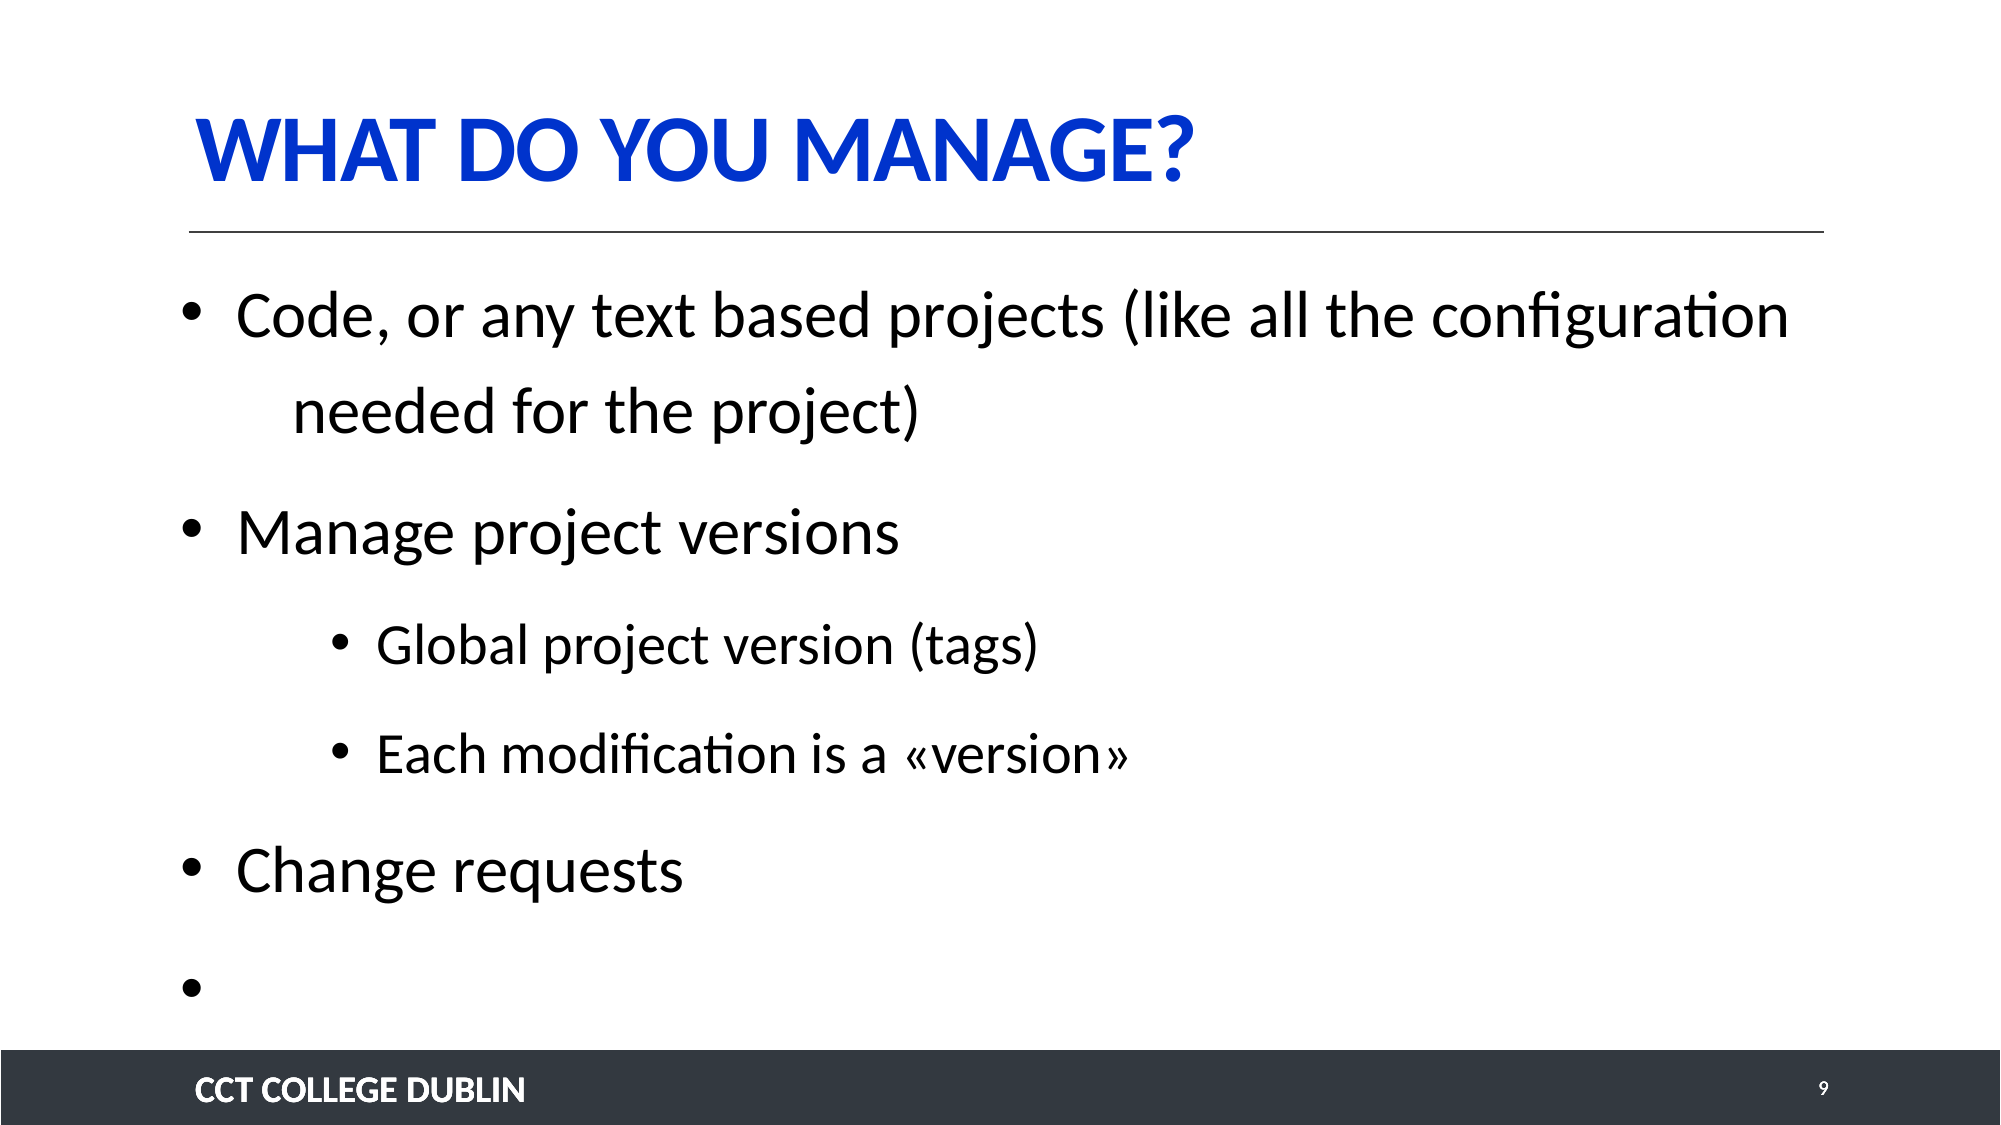

# WHAT DO YOU MANAGE?
Code, or any text based projects (like all the configuration needed for the project)
Manage project versions
Global project version (tags)
Each modification is a «version»
Change requests
CCT COLLEGE DUBLIN
CCT COLLEGE DUBLIN
CCT COLLEGE DUBLIN
9
9
9